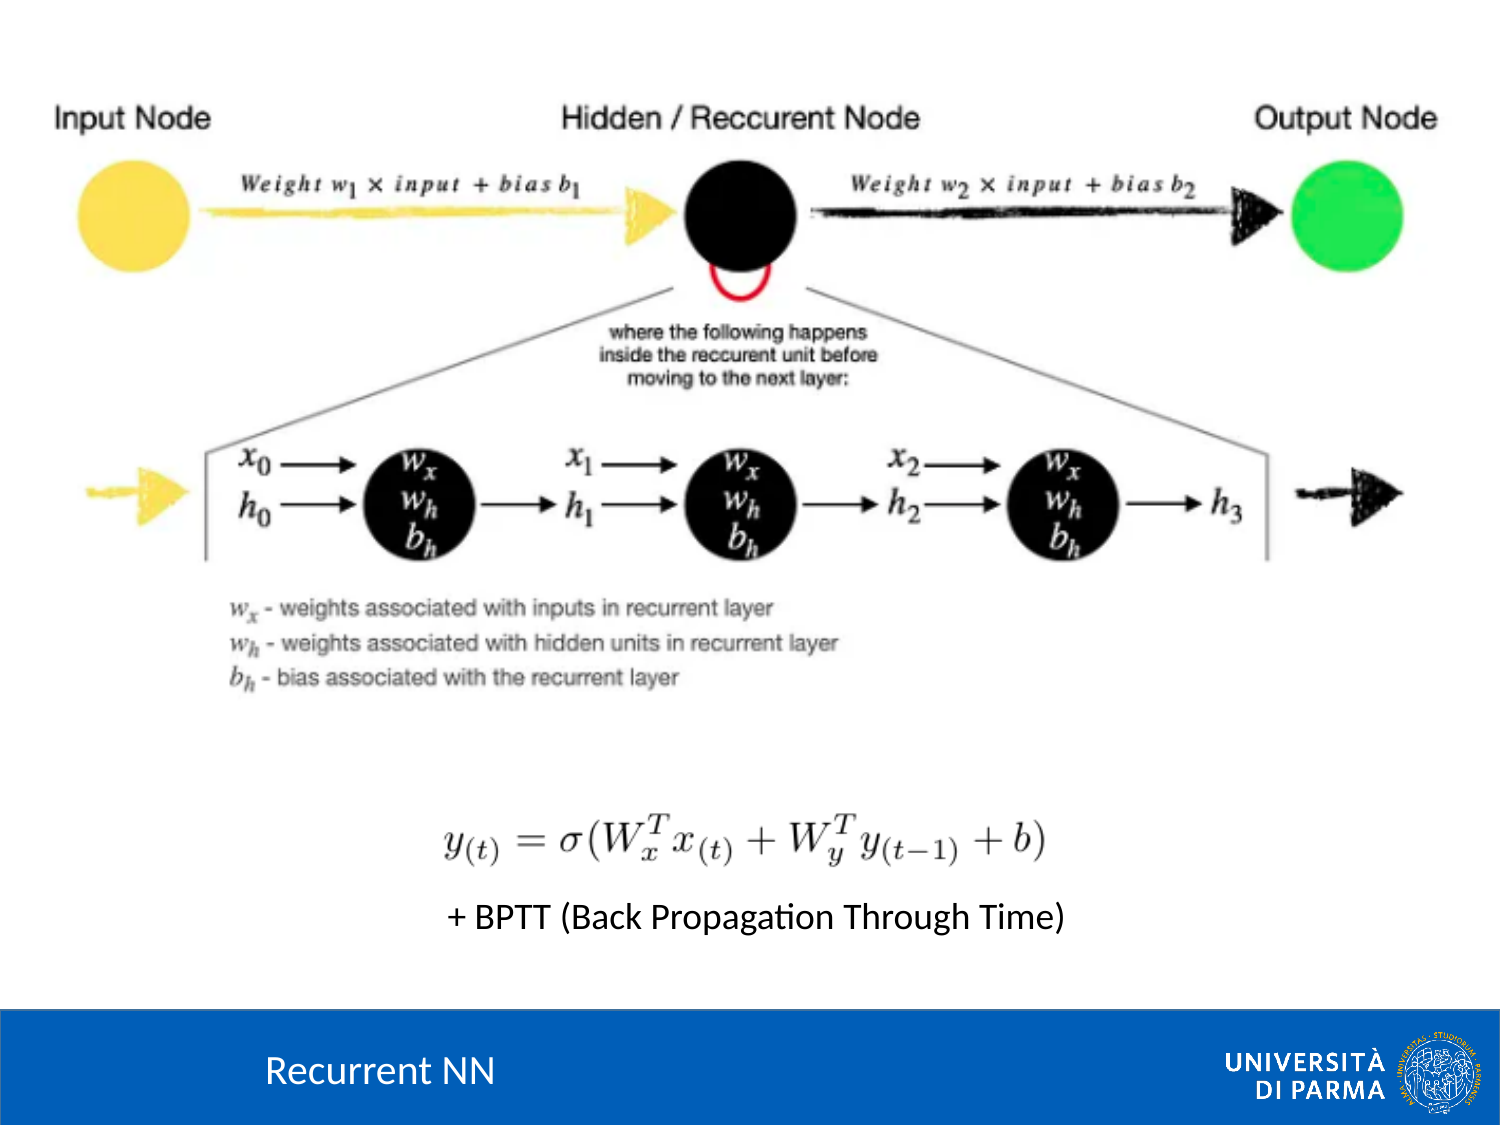

+ BPTT (Back Propagation Through Time)
Recurrent NN